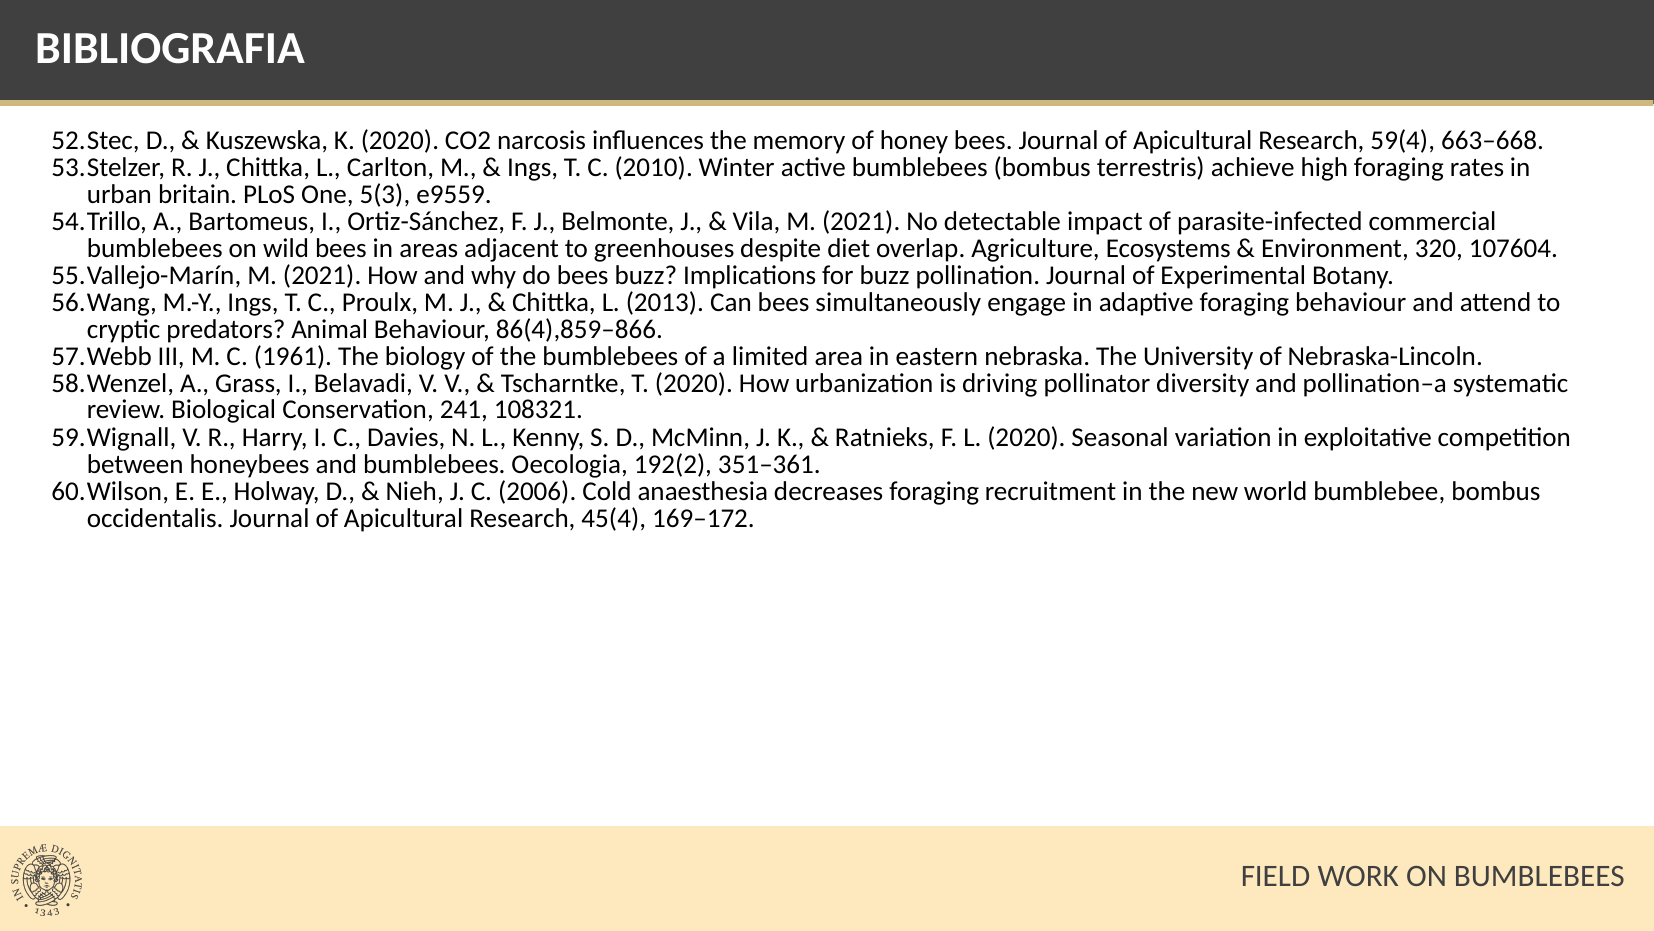

BIBLIOGRAFIA
Stec, D., & Kuszewska, K. (2020). CO2 narcosis influences the memory of honey bees. Journal of Apicultural Research, 59(4), 663–668.
Stelzer, R. J., Chittka, L., Carlton, M., & Ings, T. C. (2010). Winter active bumblebees (bombus terrestris) achieve high foraging rates in urban britain. PLoS One, 5(3), e9559.
Trillo, A., Bartomeus, I., Ortiz-Sánchez, F. J., Belmonte, J., & Vila, M. (2021). No detectable impact of parasite-infected commercial bumblebees on wild bees in areas adjacent to greenhouses despite diet overlap. Agriculture, Ecosystems & Environment, 320, 107604.
Vallejo-Marín, M. (2021). How and why do bees buzz? Implications for buzz pollination. Journal of Experimental Botany.
Wang, M.-Y., Ings, T. C., Proulx, M. J., & Chittka, L. (2013). Can bees simultaneously engage in adaptive foraging behaviour and attend to cryptic predators? Animal Behaviour, 86(4),859–866.
Webb III, M. C. (1961). The biology of the bumblebees of a limited area in eastern nebraska. The University of Nebraska-Lincoln.
Wenzel, A., Grass, I., Belavadi, V. V., & Tscharntke, T. (2020). How urbanization is driving pollinator diversity and pollination–a systematic review. Biological Conservation, 241, 108321.
Wignall, V. R., Harry, I. C., Davies, N. L., Kenny, S. D., McMinn, J. K., & Ratnieks, F. L. (2020). Seasonal variation in exploitative competition between honeybees and bumblebees. Oecologia, 192(2), 351–361.
Wilson, E. E., Holway, D., & Nieh, J. C. (2006). Cold anaesthesia decreases foraging recruitment in the new world bumblebee, bombus occidentalis. Journal of Apicultural Research, 45(4), 169–172.
 FIELD WORK ON BUMBLEBEES
159